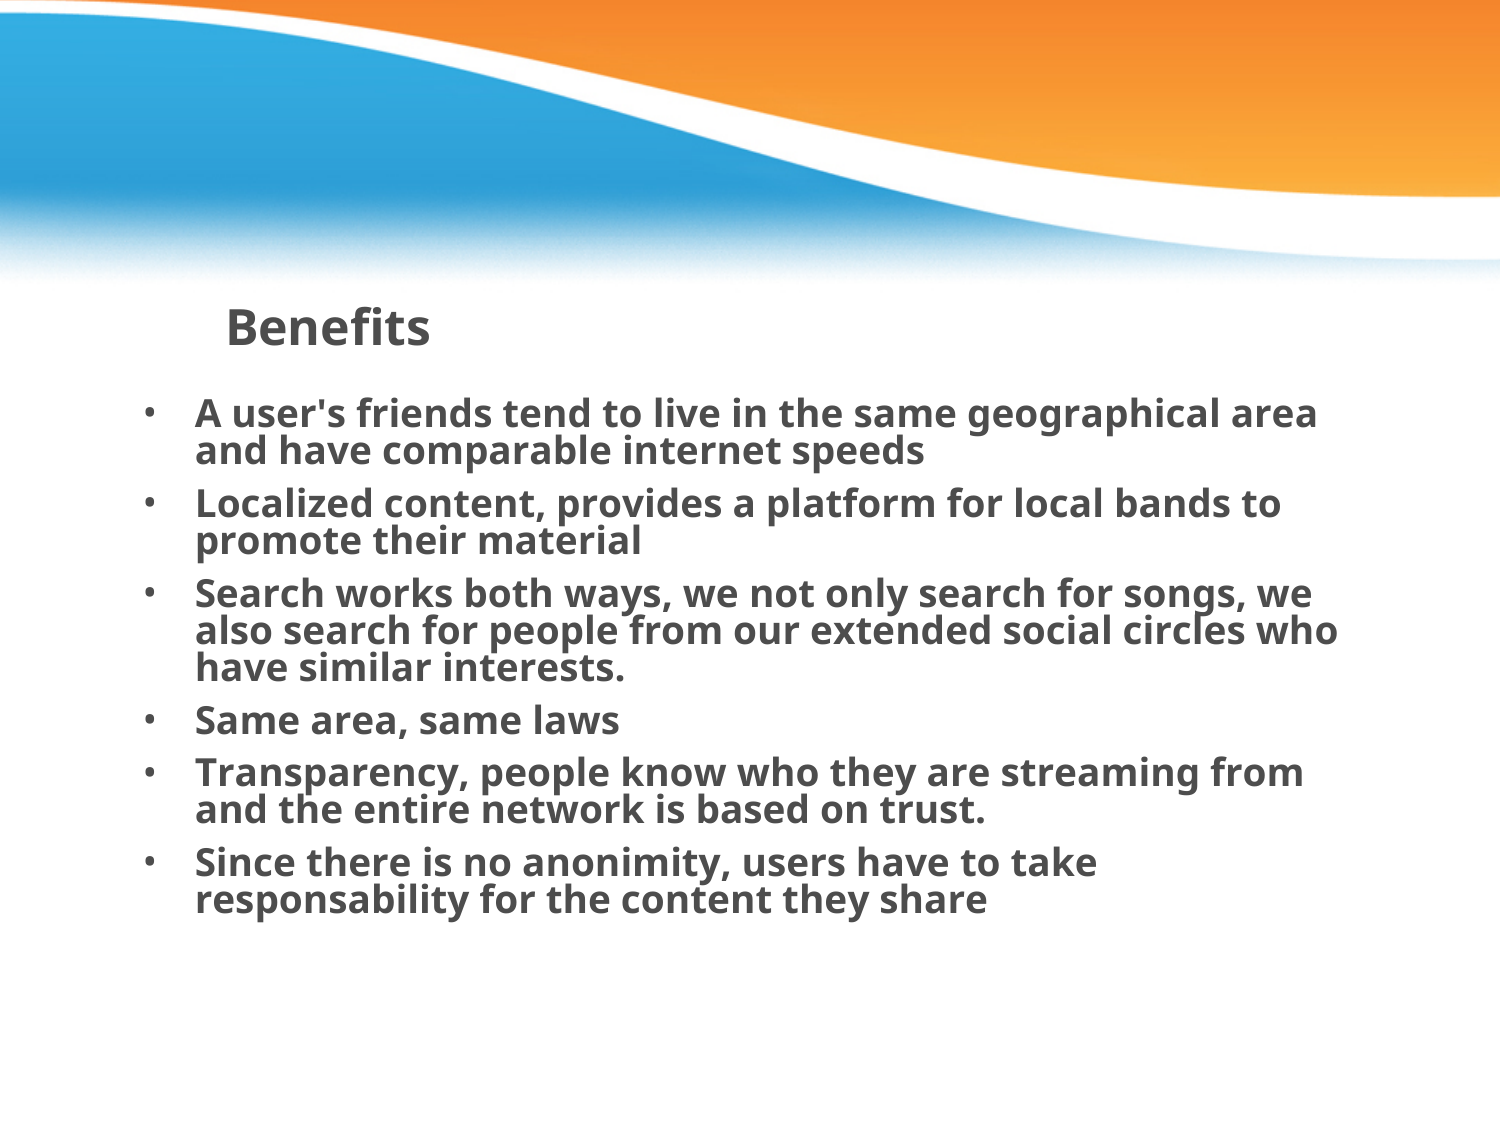

# Benefits
A user's friends tend to live in the same geographical area and have comparable internet speeds
Localized content, provides a platform for local bands to promote their material
Search works both ways, we not only search for songs, we also search for people from our extended social circles who have similar interests.
Same area, same laws
Transparency, people know who they are streaming from and the entire network is based on trust.
Since there is no anonimity, users have to take responsability for the content they share